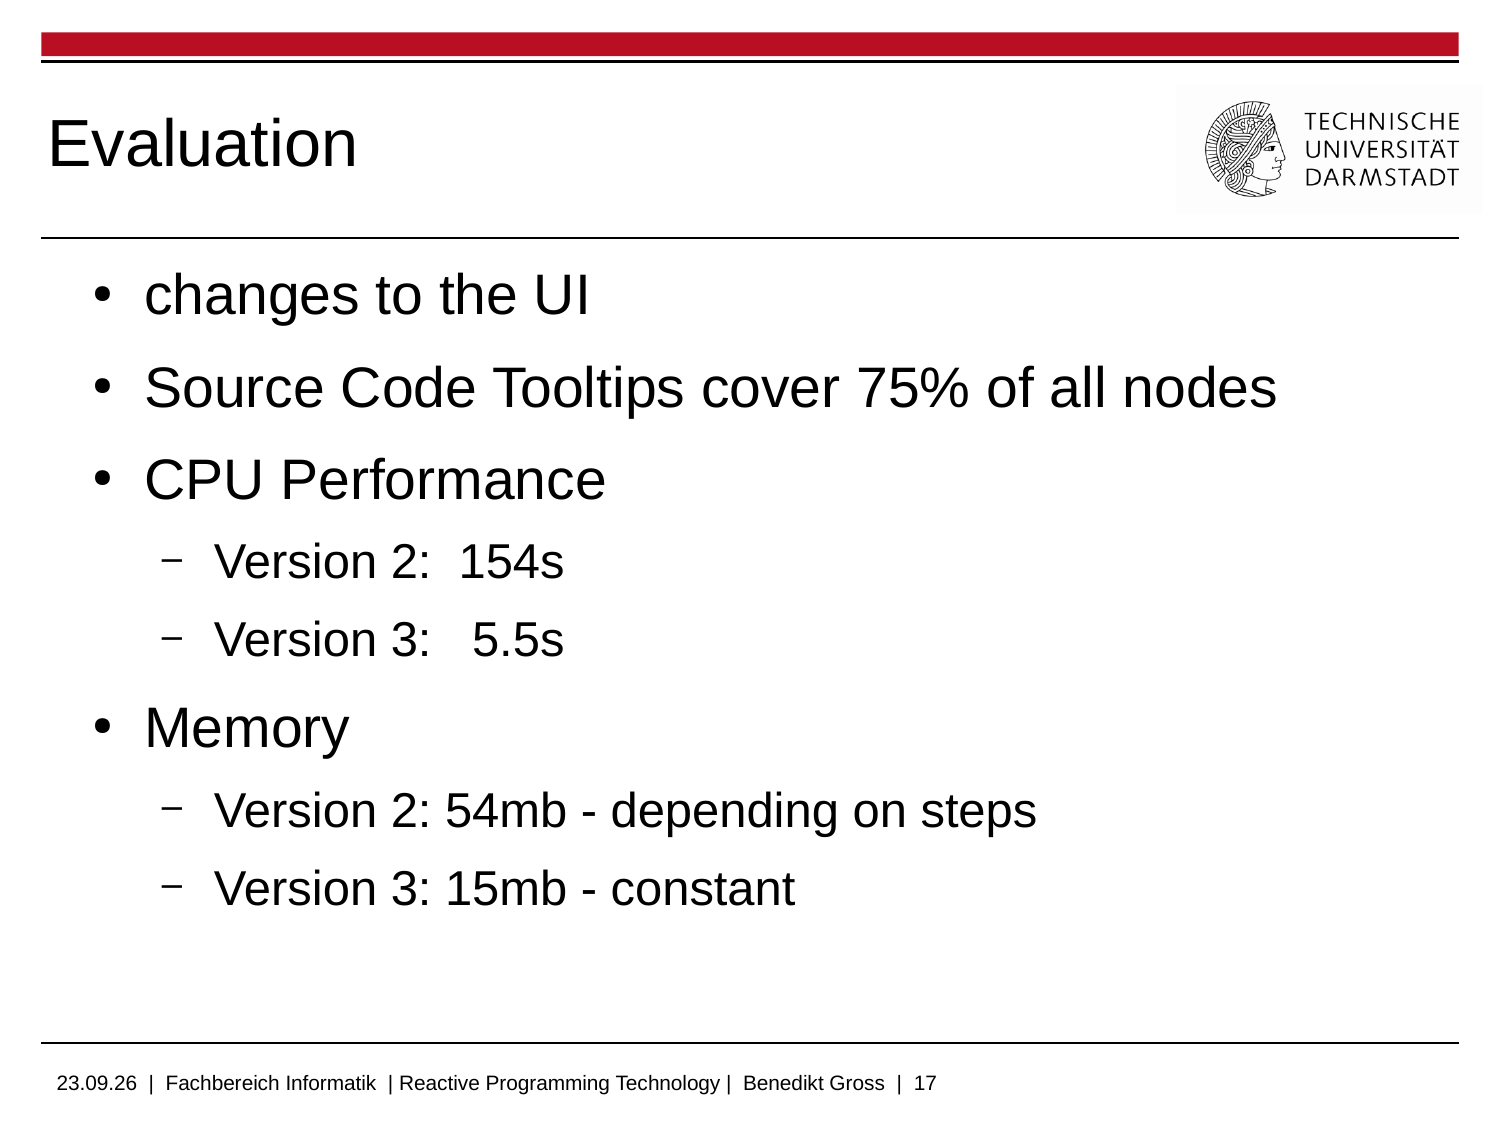

# Evaluation
changes to the UI
Source Code Tooltips cover 75% of all nodes
CPU Performance
Version 2: 154s
Version 3: 5.5s
Memory
Version 2: 54mb - depending on steps
Version 3: 15mb - constant